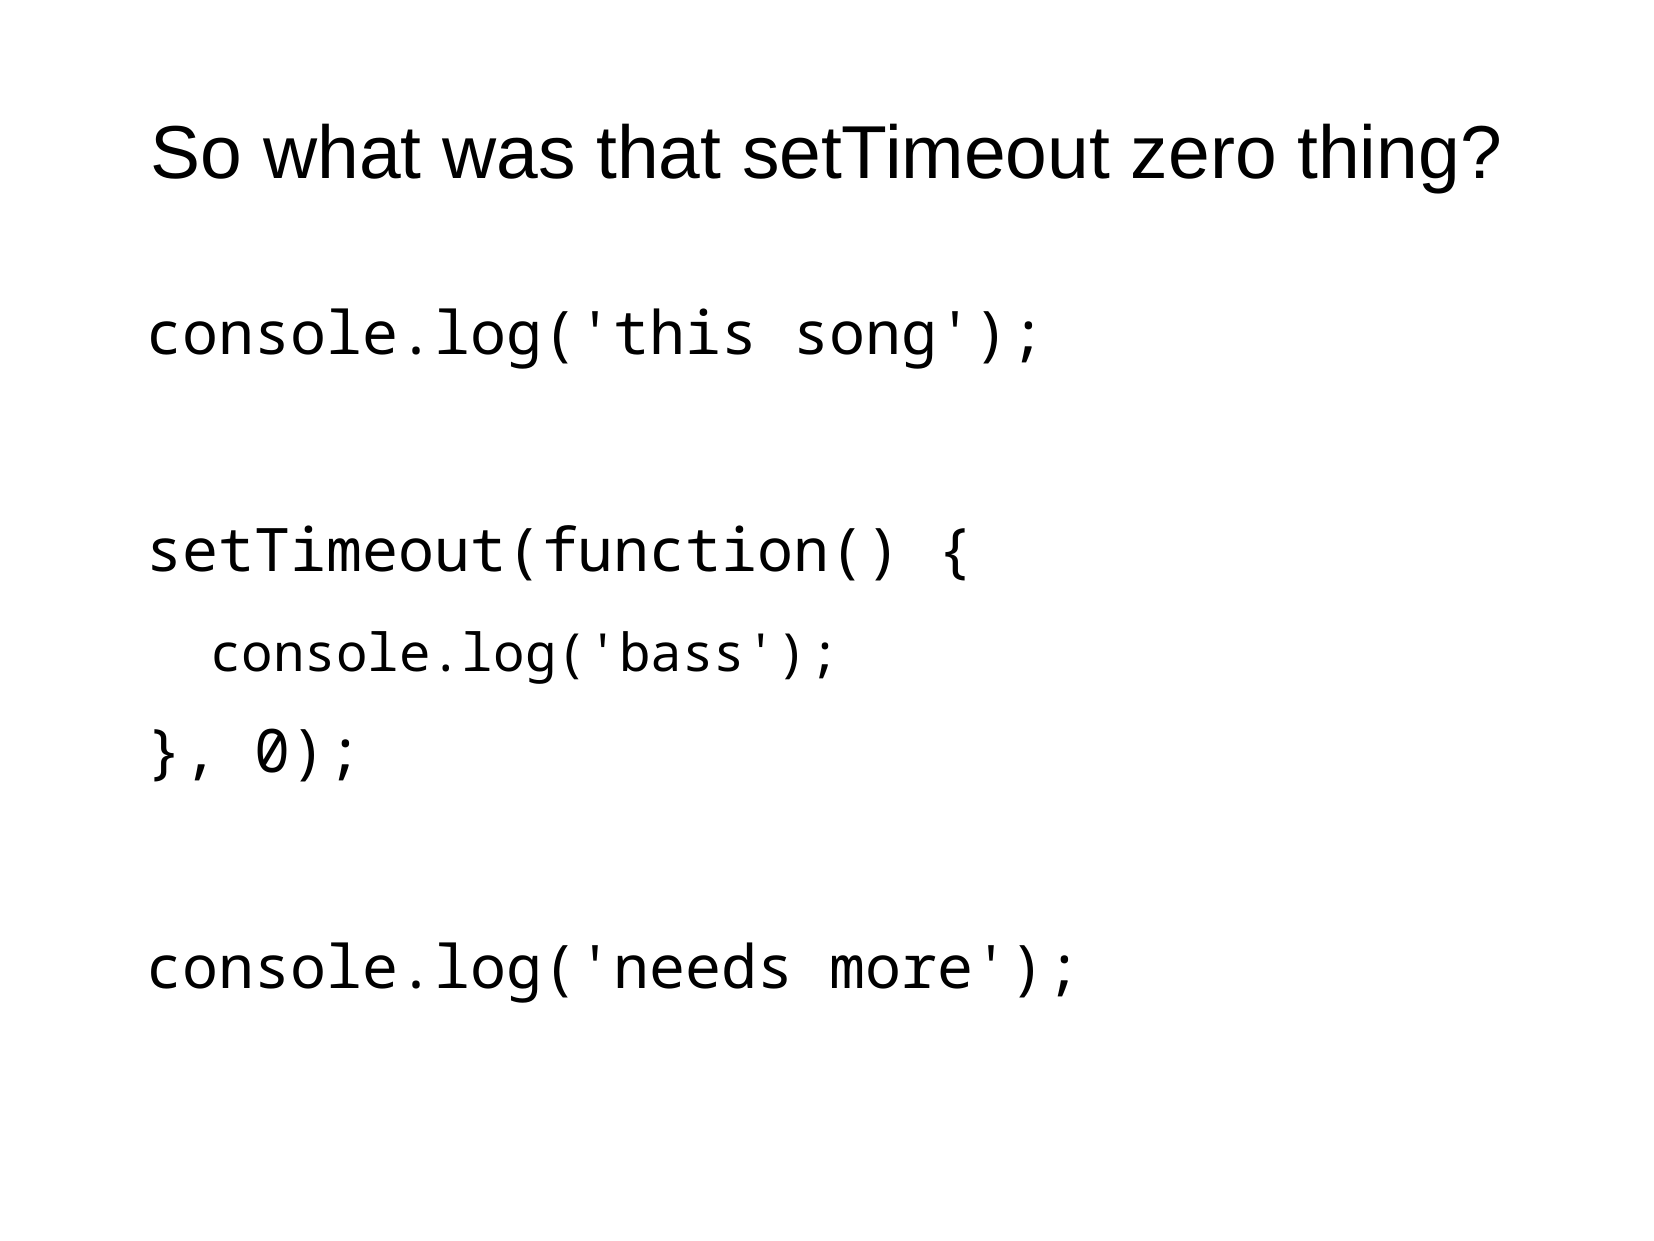

# So what was that setTimeout zero thing?
console.log('this song');
setTimeout(function() {
console.log('bass');
}, 0);
console.log('needs more');